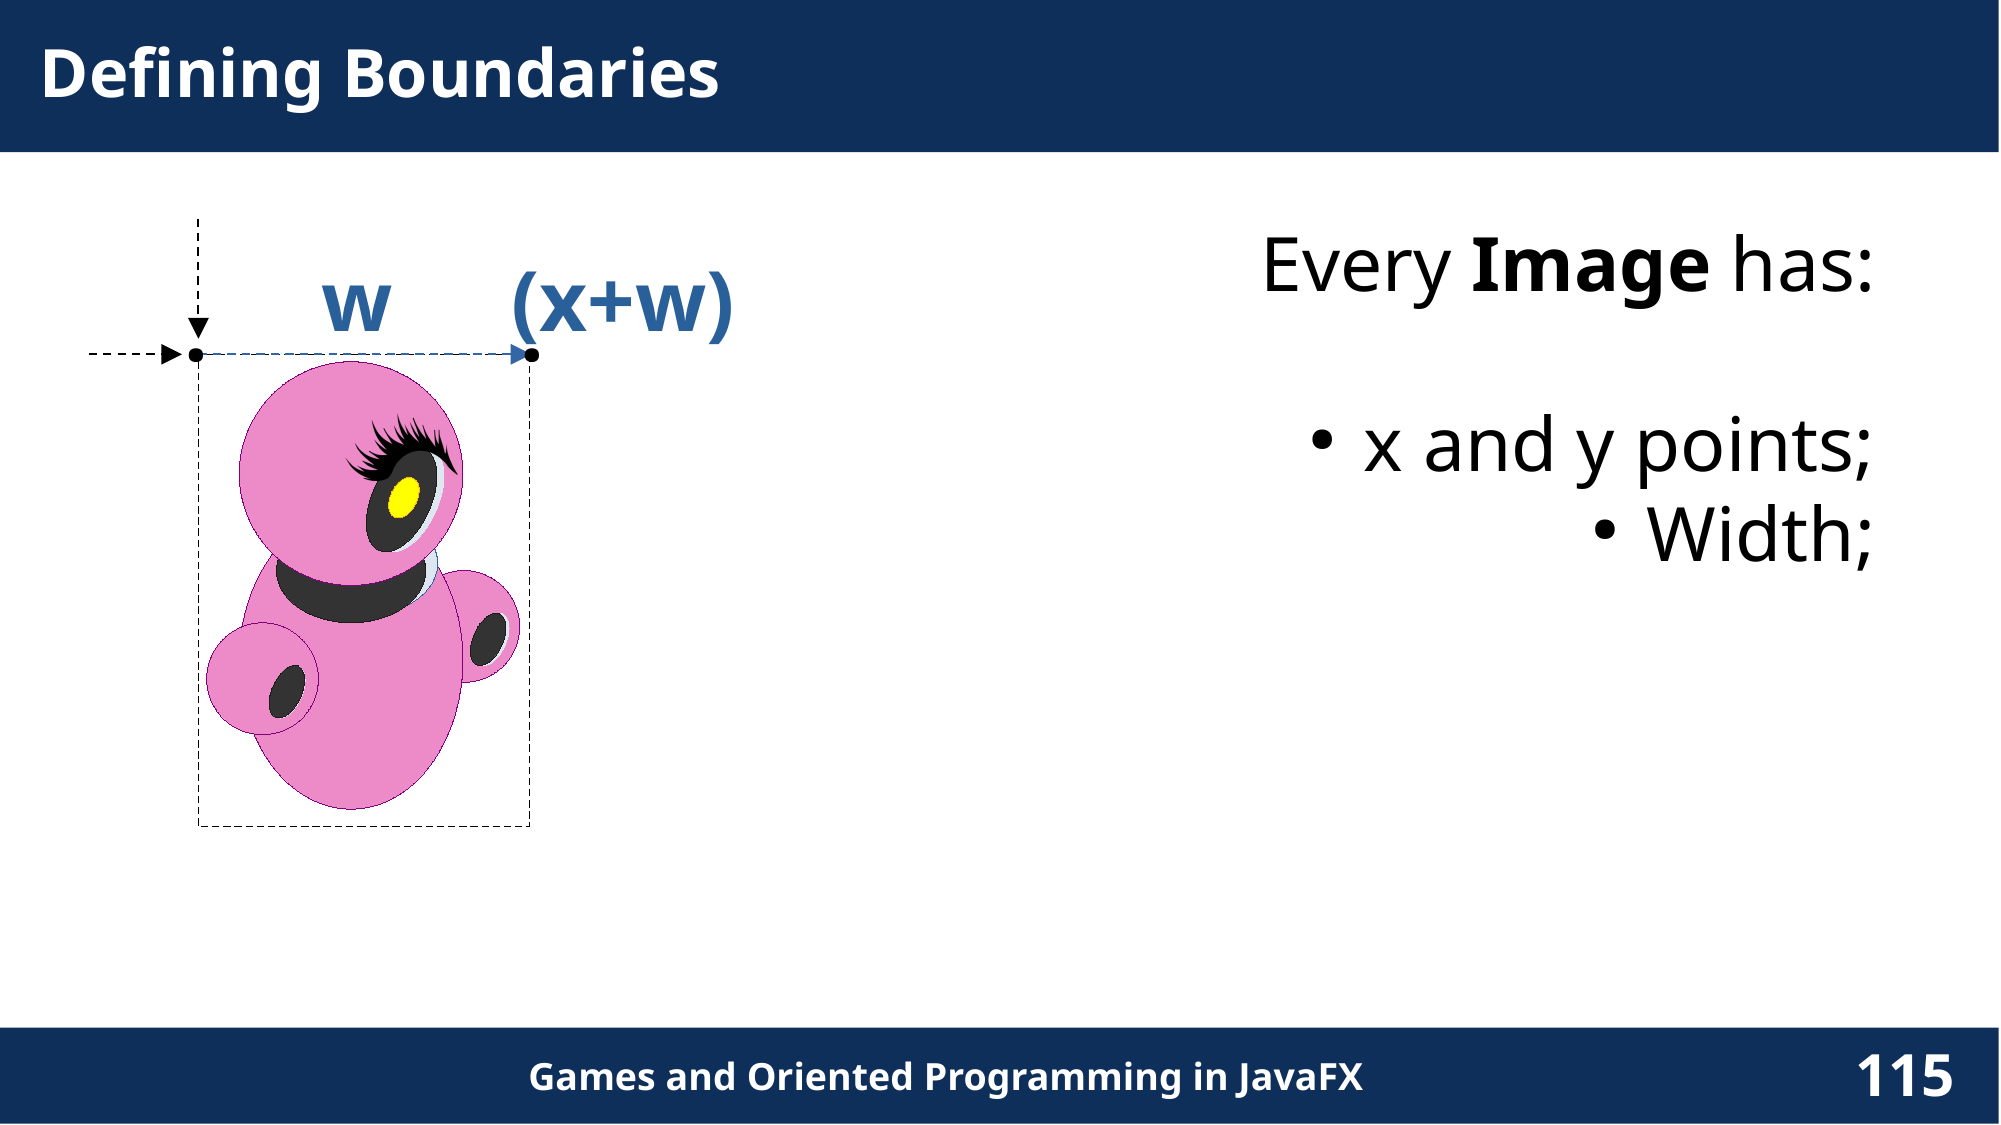

Defining Boundaries
Every Image has:
 x and y points;
 Width;
w
(x+w)
.
.